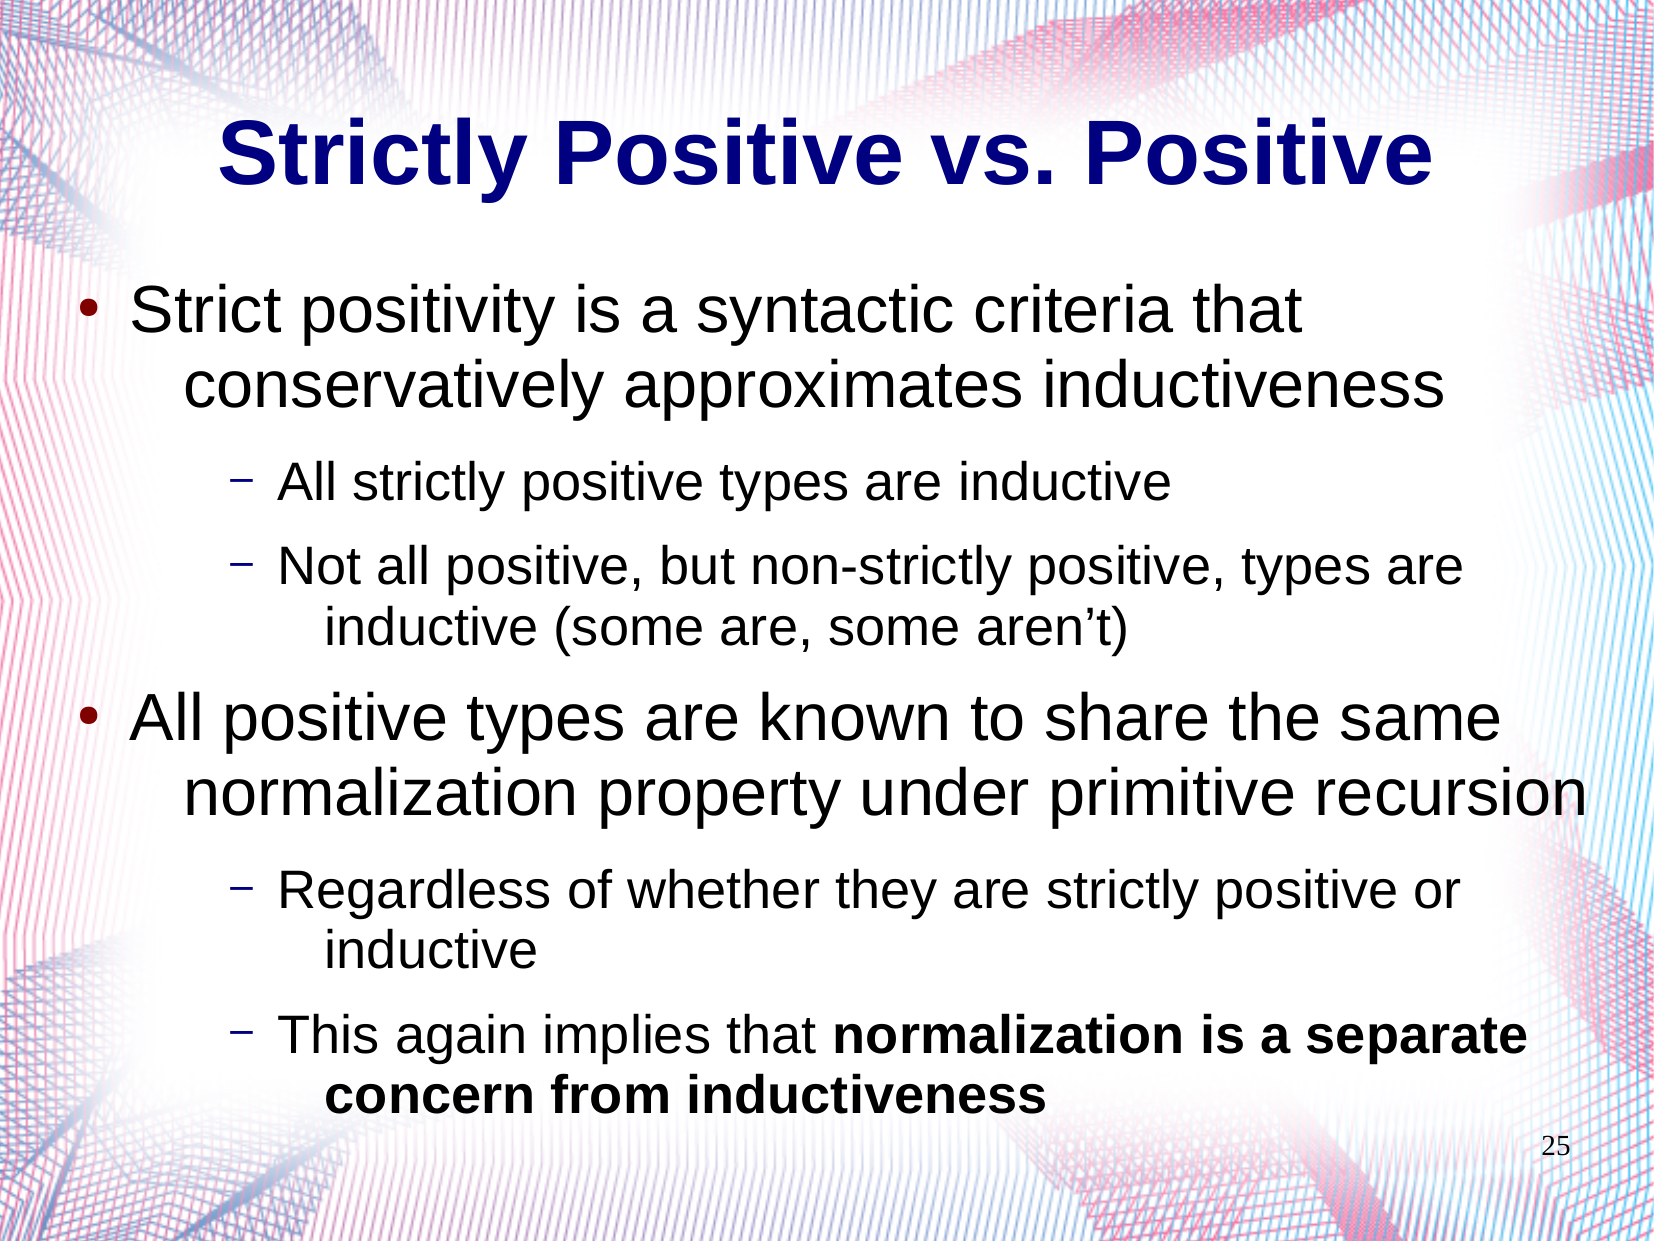

# Strictly Positive vs. Positive
Strict positivity is a syntactic criteria that conservatively approximates inductiveness
All strictly positive types are inductive
Not all positive, but non-strictly positive, types are inductive (some are, some aren’t)
All positive types are known to share the same normalization property under primitive recursion
Regardless of whether they are strictly positive or inductive
This again implies that normalization is a separate concern from inductiveness
25